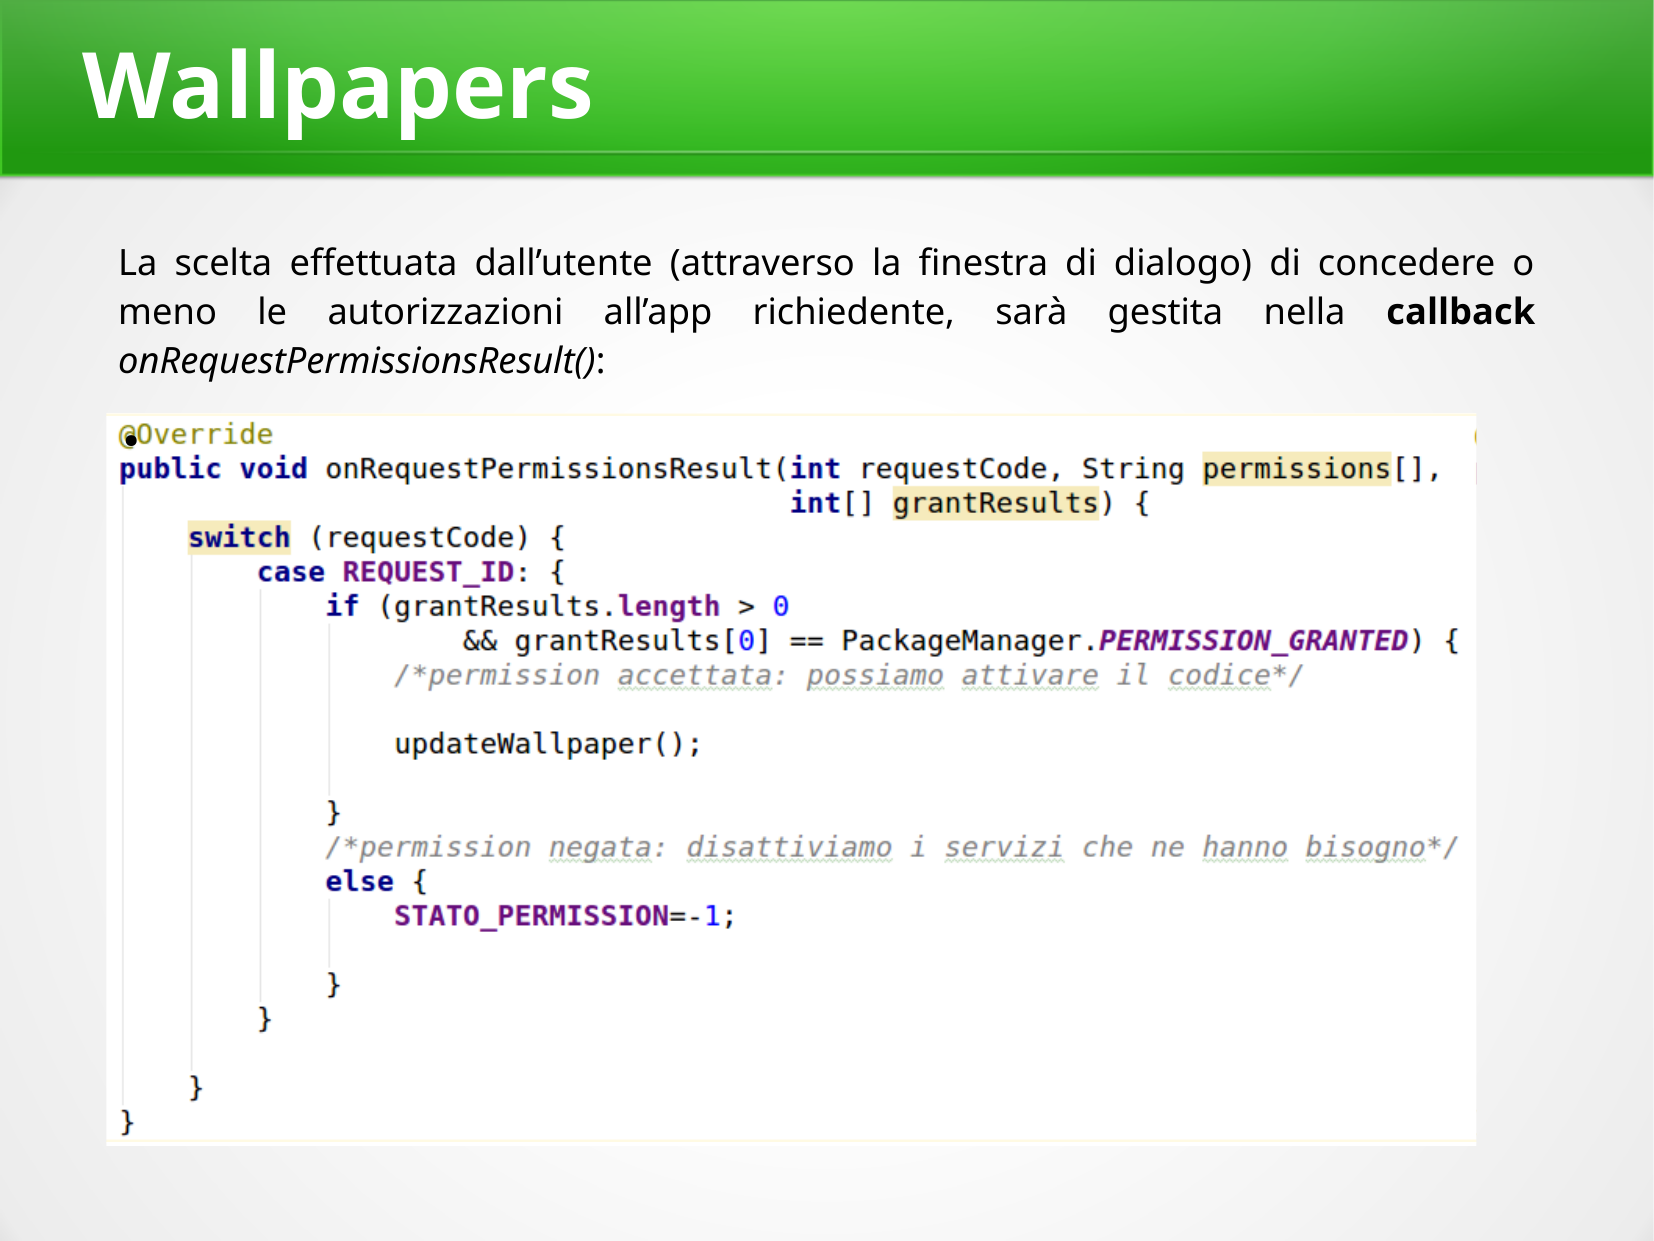

# Wallpapers
La scelta effettuata dall’utente (attraverso la finestra di dialogo) di concedere o meno le autorizzazioni all’app richiedente, sarà gestita nella callback onRequestPermissionsResult():